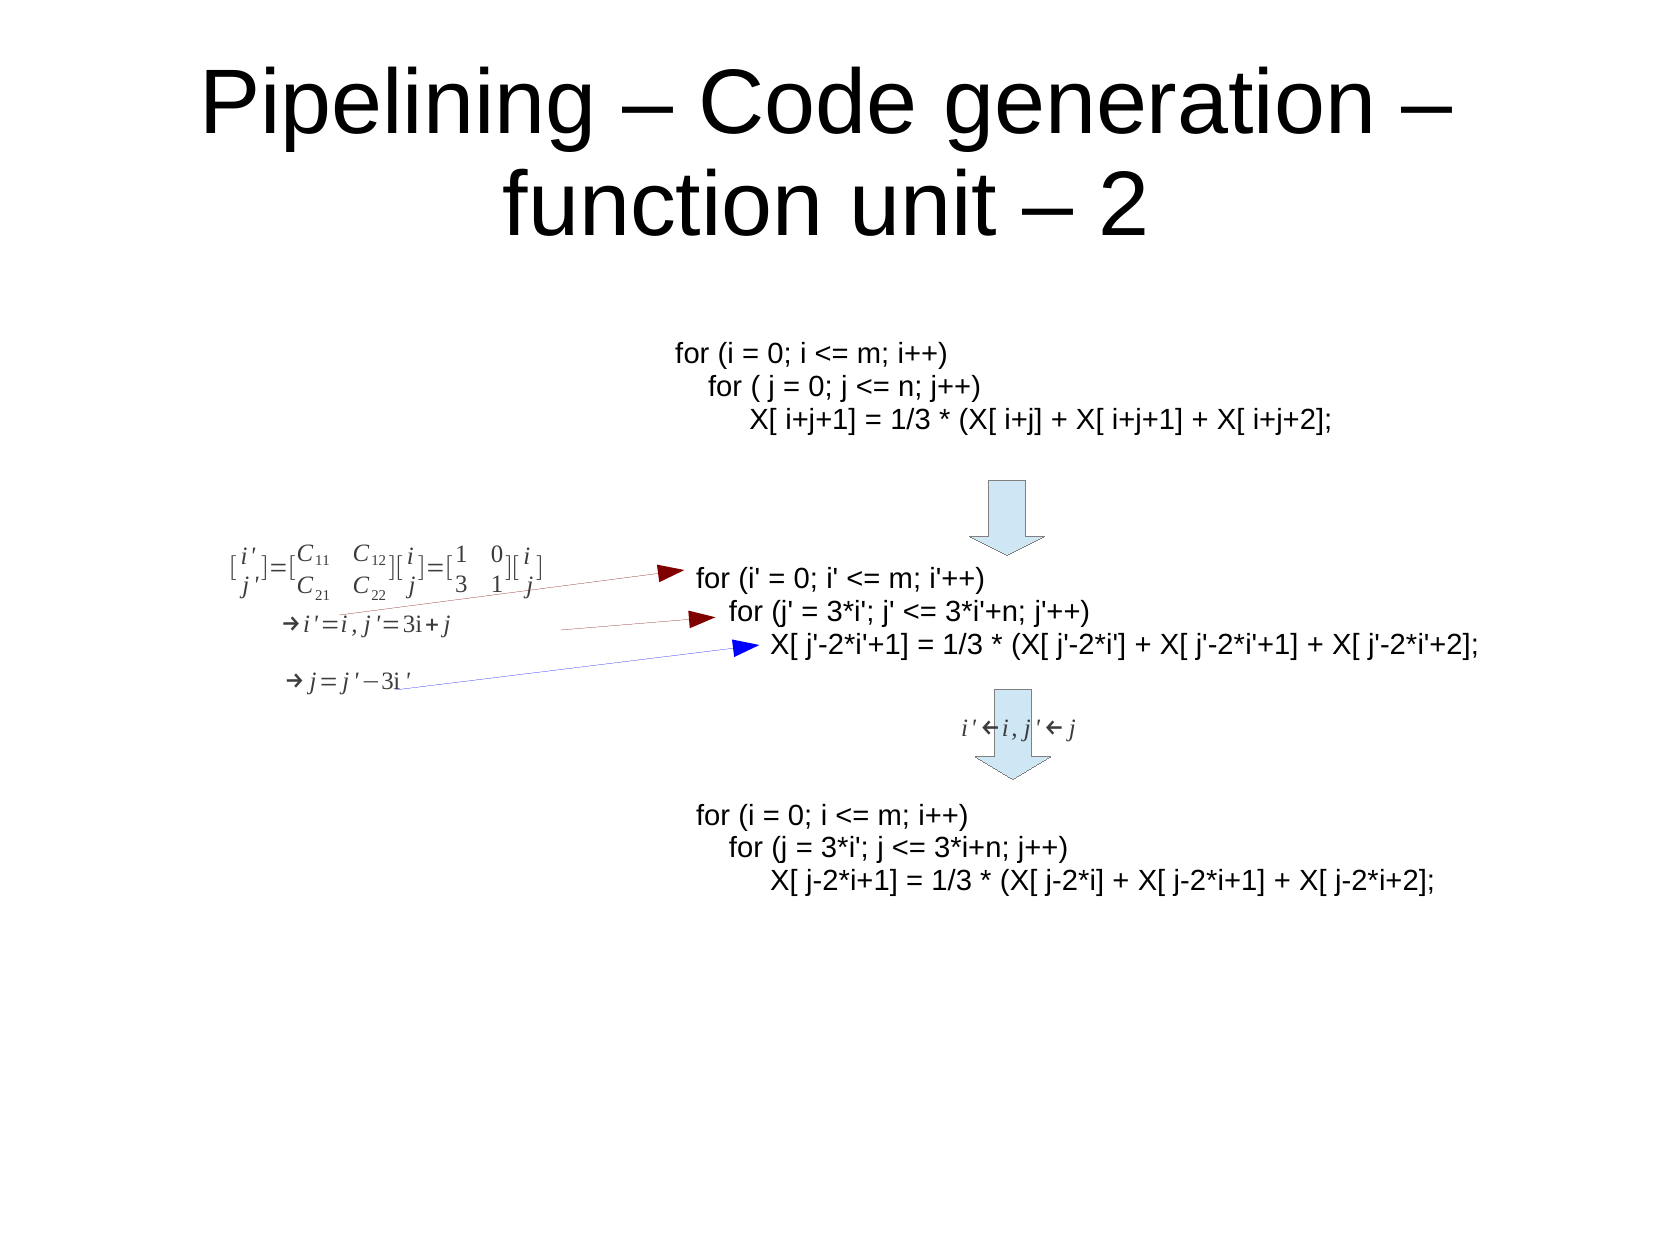

# Pipelining – Code generation – function unit – 2
for (i = 0; i <= m; i++)
 for ( j = 0; j <= n; j++)
 X[ i+j+1] = 1/3 * (X[ i+j] + X[ i+j+1] + X[ i+j+2];
for (i' = 0; i' <= m; i'++)
 for (j' = 3*i'; j' <= 3*i'+n; j'++)
 X[ j'-2*i'+1] = 1/3 * (X[ j'-2*i'] + X[ j'-2*i'+1] + X[ j'-2*i'+2];
for (i = 0; i <= m; i++)
 for (j = 3*i'; j <= 3*i+n; j++)
 X[ j-2*i+1] = 1/3 * (X[ j-2*i] + X[ j-2*i+1] + X[ j-2*i+2];